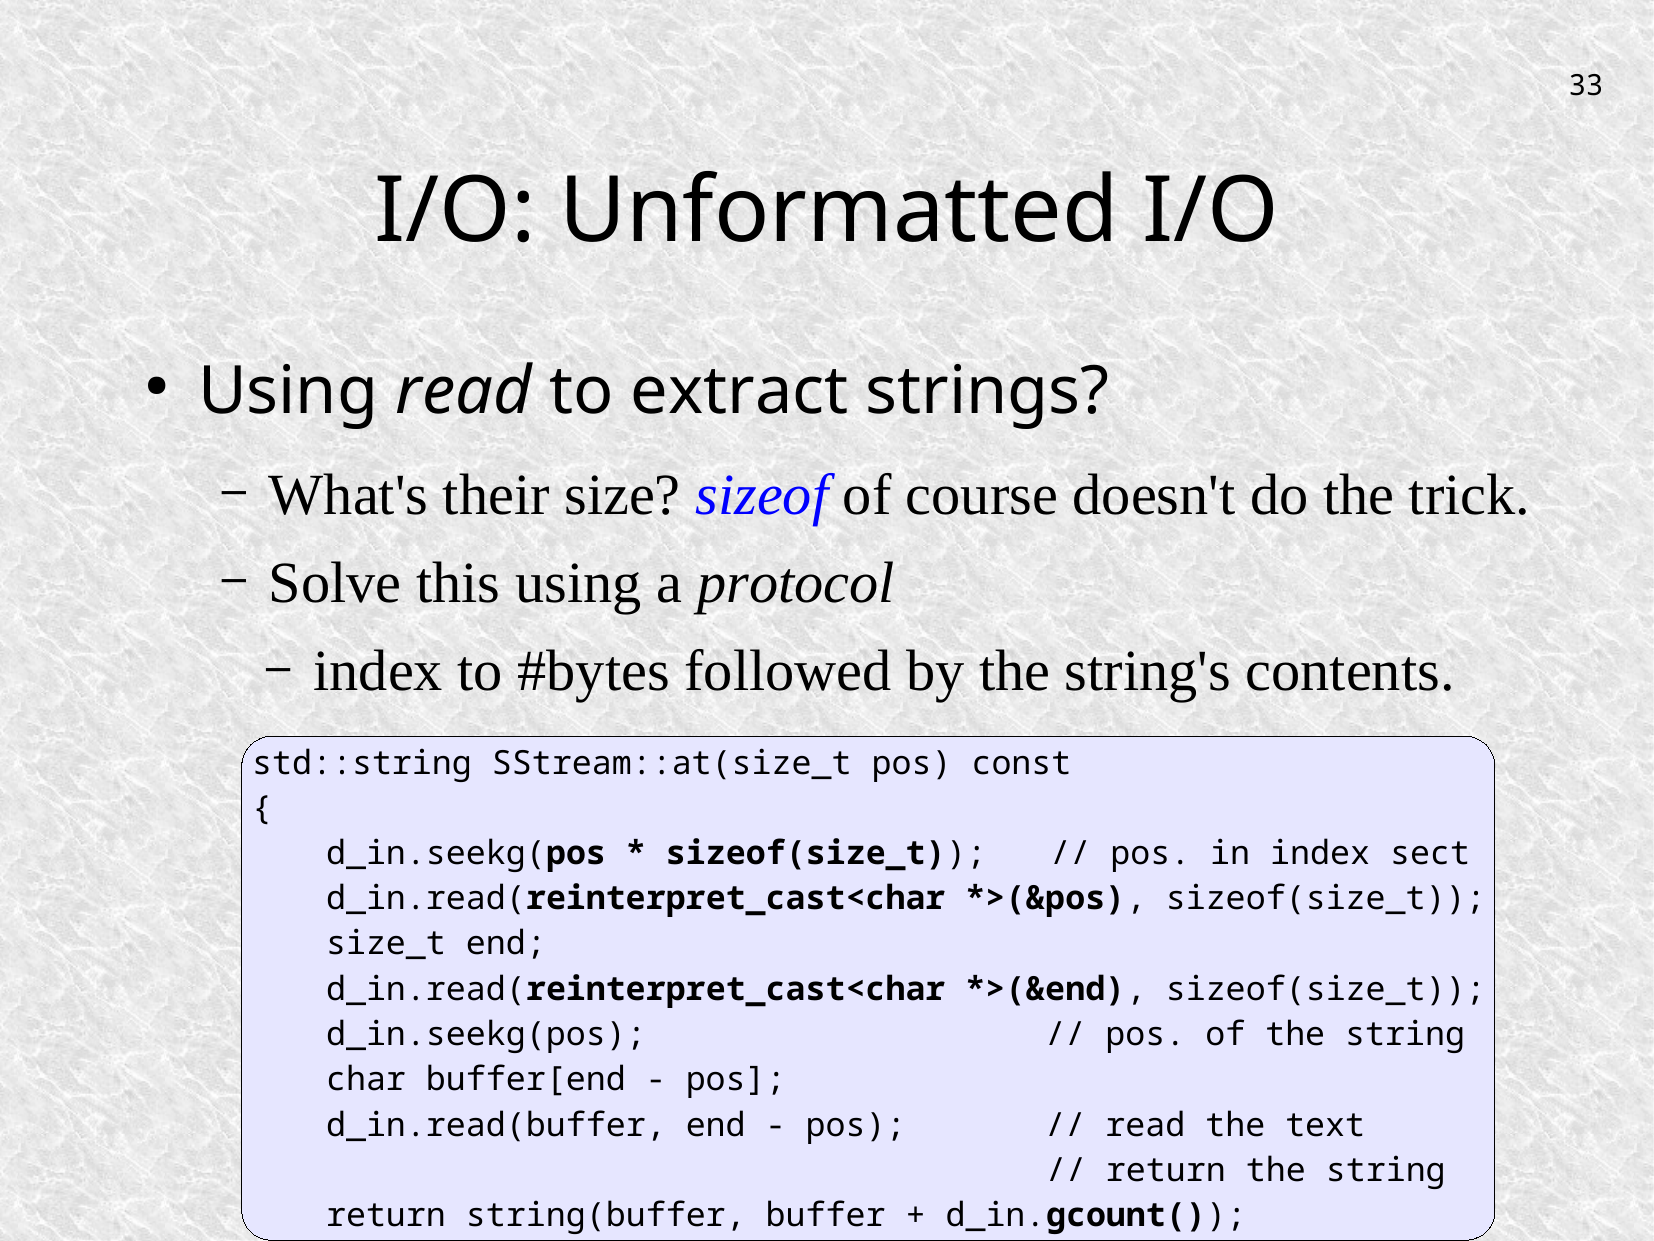

33
# I/O: Unformatted I/O
Using read to extract strings?
What's their size? sizeof of course doesn't do the trick.
Solve this using a protocol
index to #bytes followed by the string's contents.
std::string SStream::at(size_t pos) const
{
	d_in.seekg(pos * sizeof(size_t));	 // pos. in index sect
	d_in.read(reinterpret_cast<char *>(&pos), sizeof(size_t));
	size_t end;
	d_in.read(reinterpret_cast<char *>(&end), sizeof(size_t));
	d_in.seekg(pos); // pos. of the string
	char buffer[end - pos];
	d_in.read(buffer, end - pos); // read the text
	 // return the string
	return string(buffer, buffer + d_in.gcount());
}